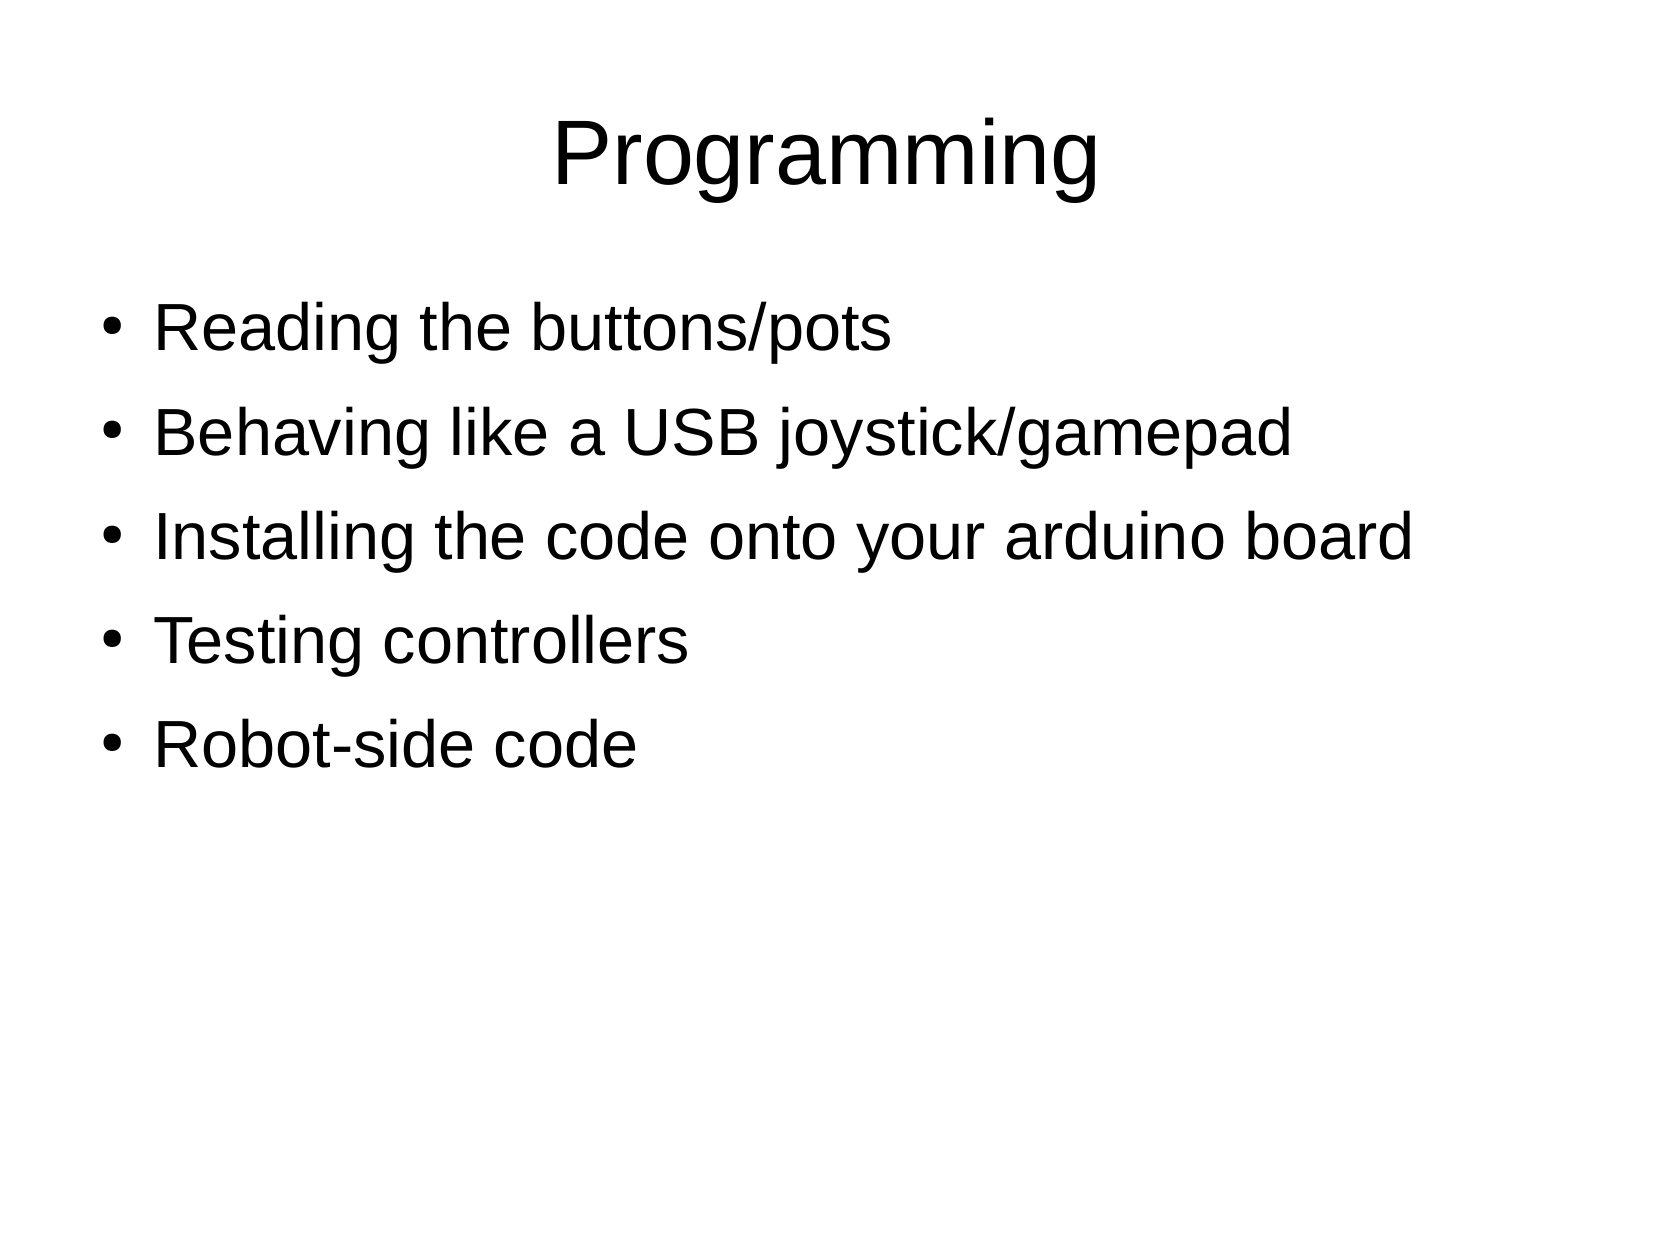

# Programming
Reading the buttons/pots
Behaving like a USB joystick/gamepad
Installing the code onto your arduino board
Testing controllers
Robot-side code